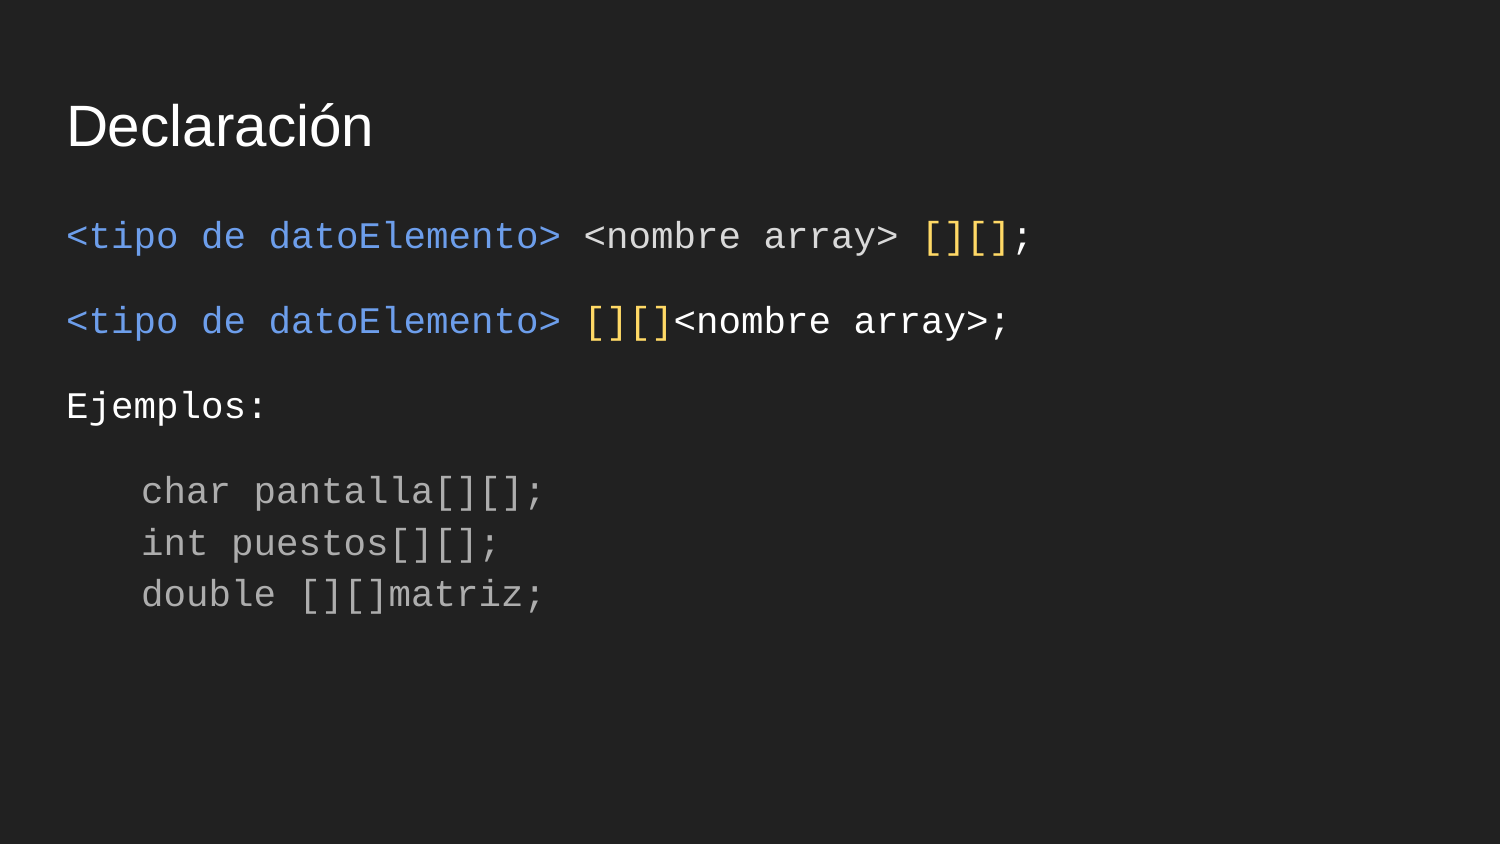

# Declaración
<tipo de datoElemento> <nombre array> [][];
<tipo de datoElemento> [][]<nombre array>;
Ejemplos:
char pantalla[][];
	int puestos[][];
	double [][]matriz;